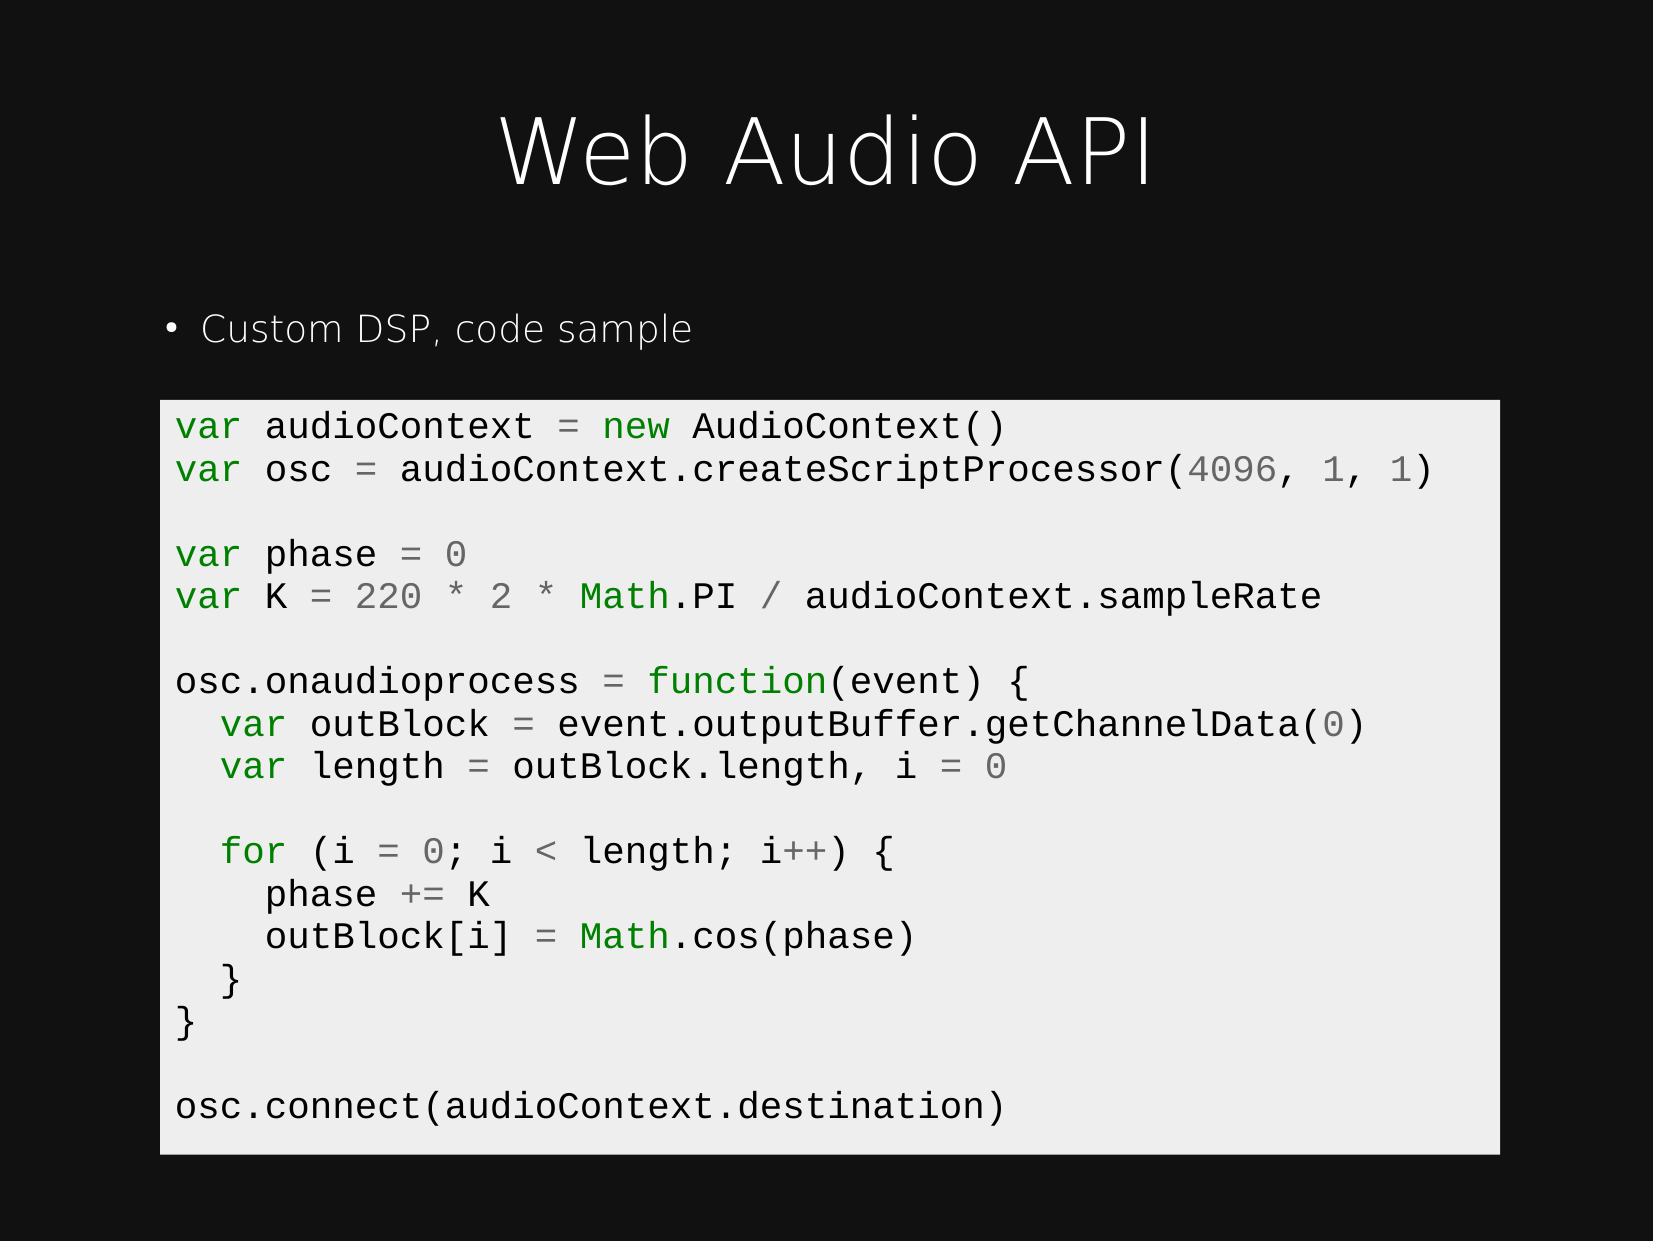

# Web Audio API
Custom DSP, code sample
var audioContext = new AudioContext()
var osc = audioContext.createScriptProcessor(4096, 1, 1)
var phase = 0
var K = 220 * 2 * Math.PI / audioContext.sampleRate
osc.onaudioprocess = function(event) {
 var outBlock = event.outputBuffer.getChannelData(0)
 var length = outBlock.length, i = 0
 for (i = 0; i < length; i++) {
 phase += K
 outBlock[i] = Math.cos(phase)
 }
}
osc.connect(audioContext.destination)